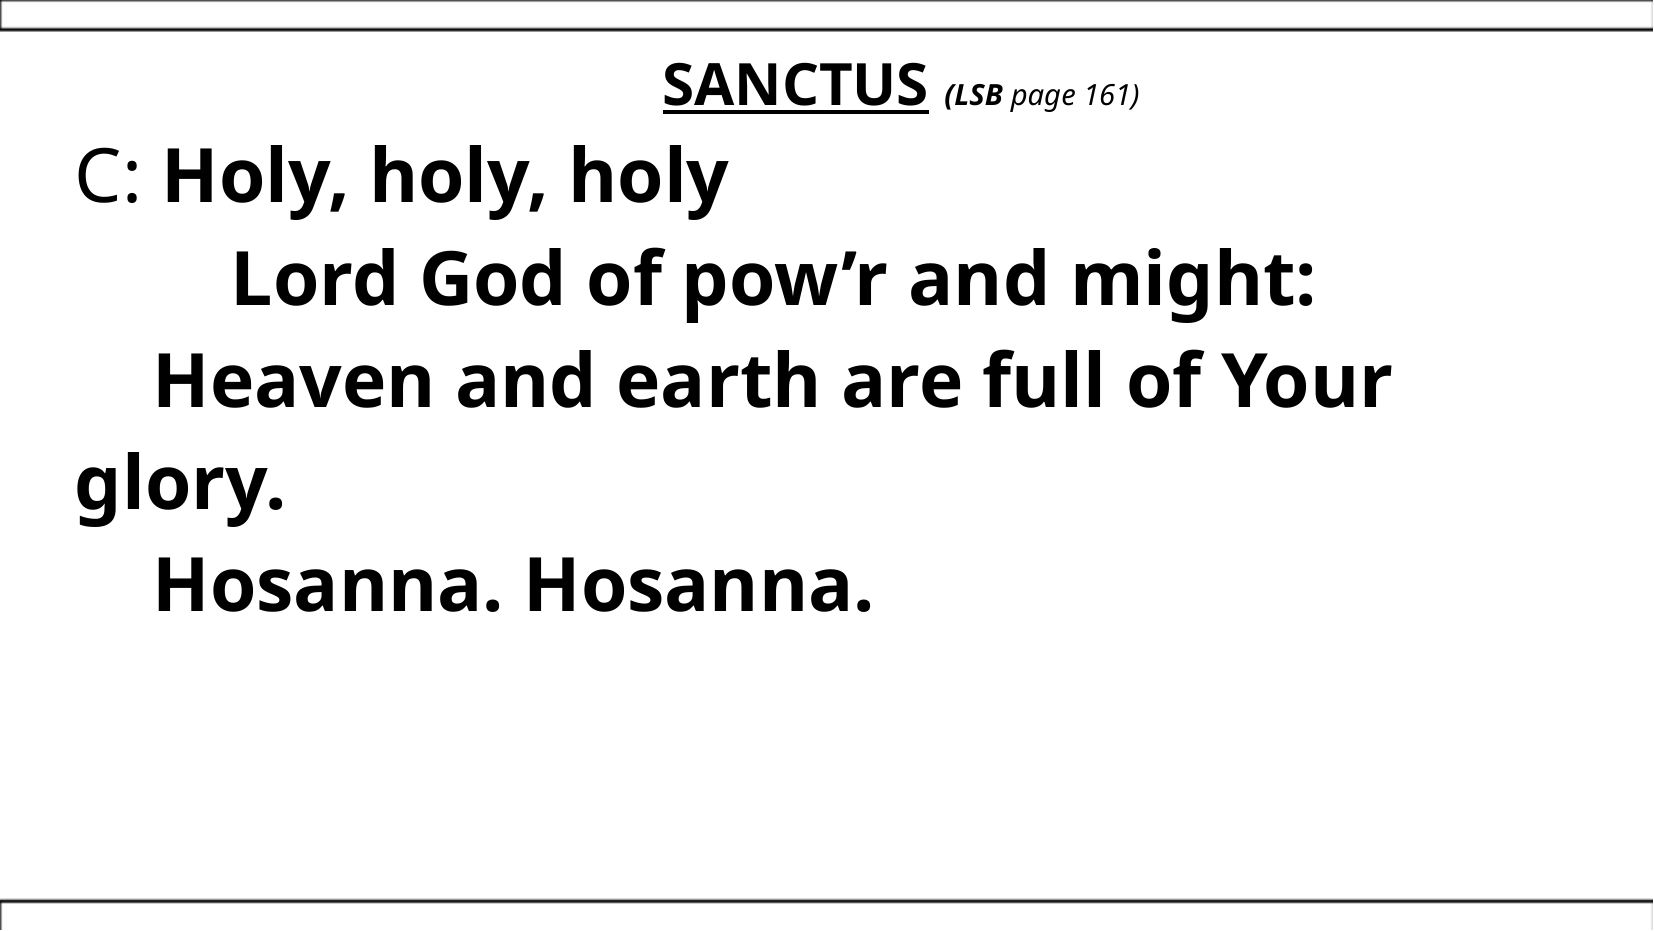

SANCTUS (LSB page 161)
C: Holy, holy, holy
 Lord God of pow’r and might:
 Heaven and earth are full of Your glory.
 Hosanna. Hosanna.